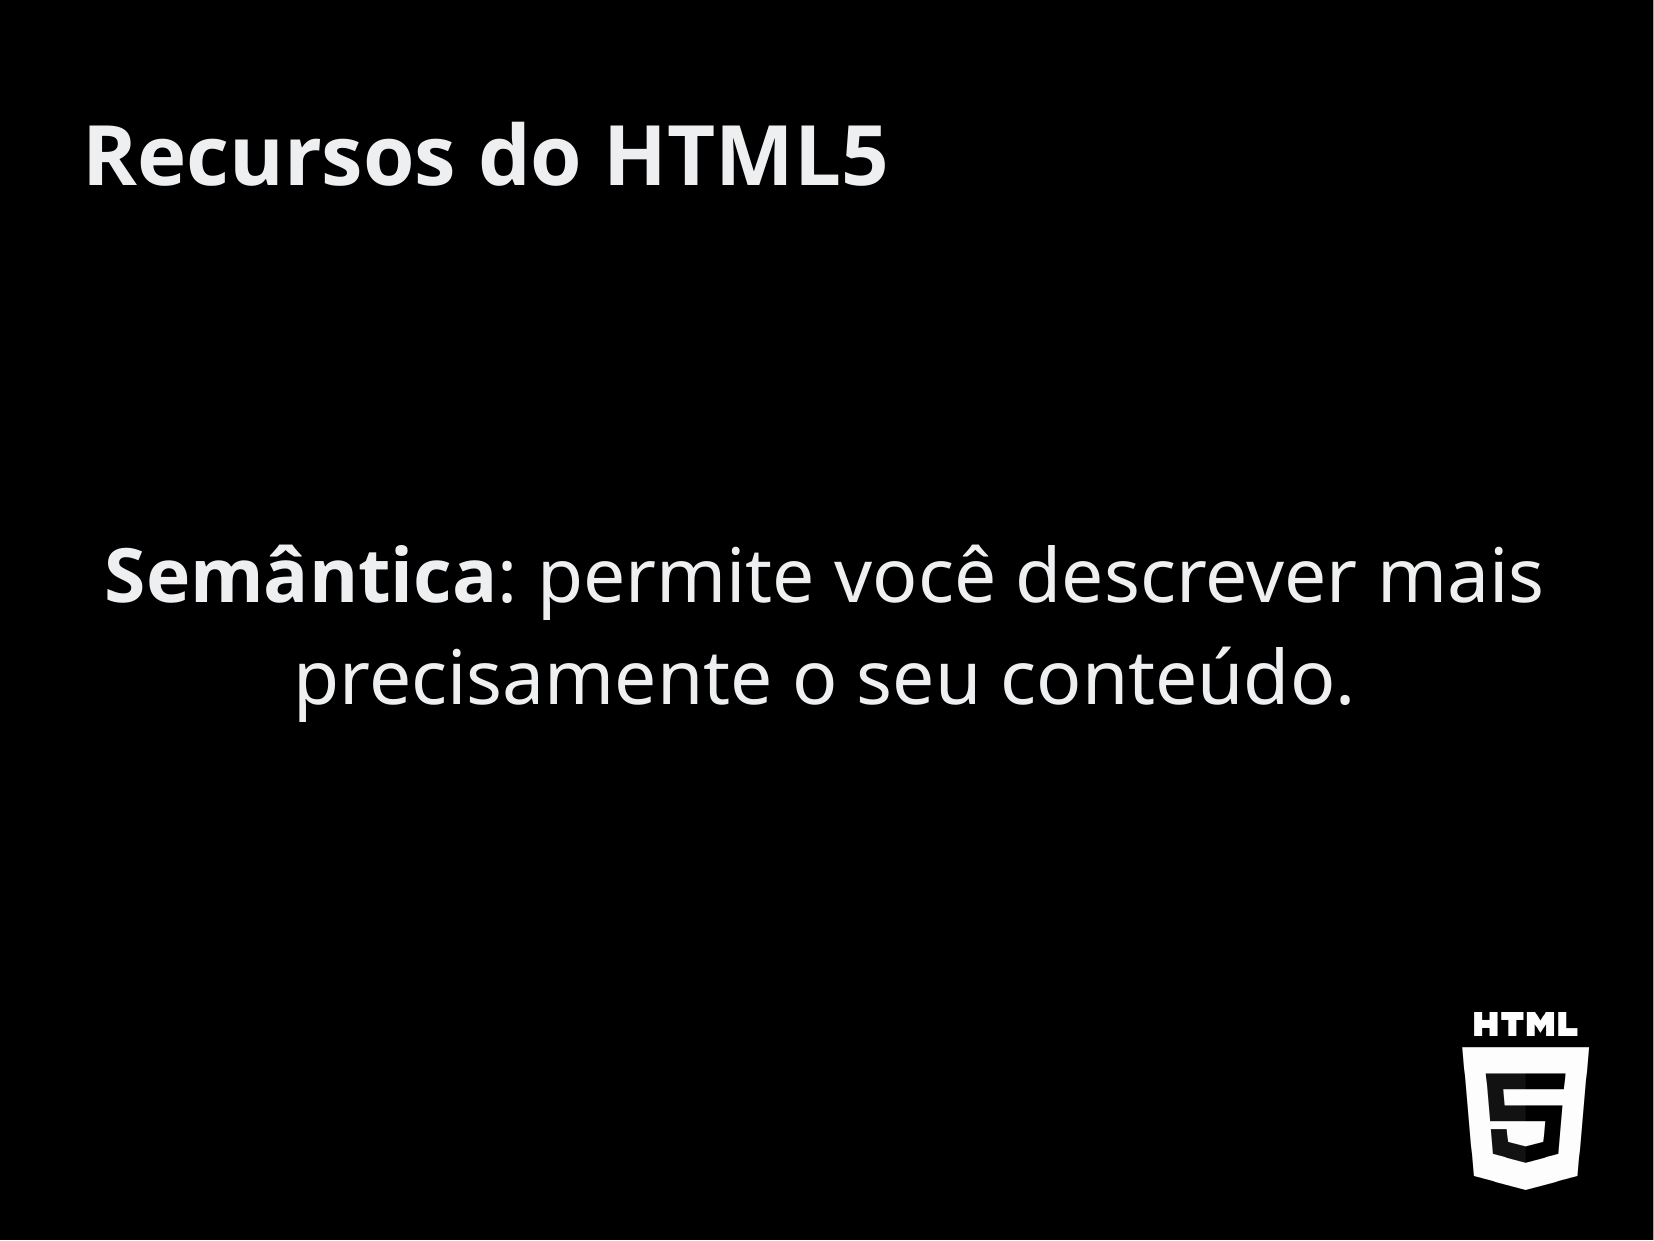

# Recursos do HTML5
Semântica: permite você descrever mais precisamente o seu conteúdo.